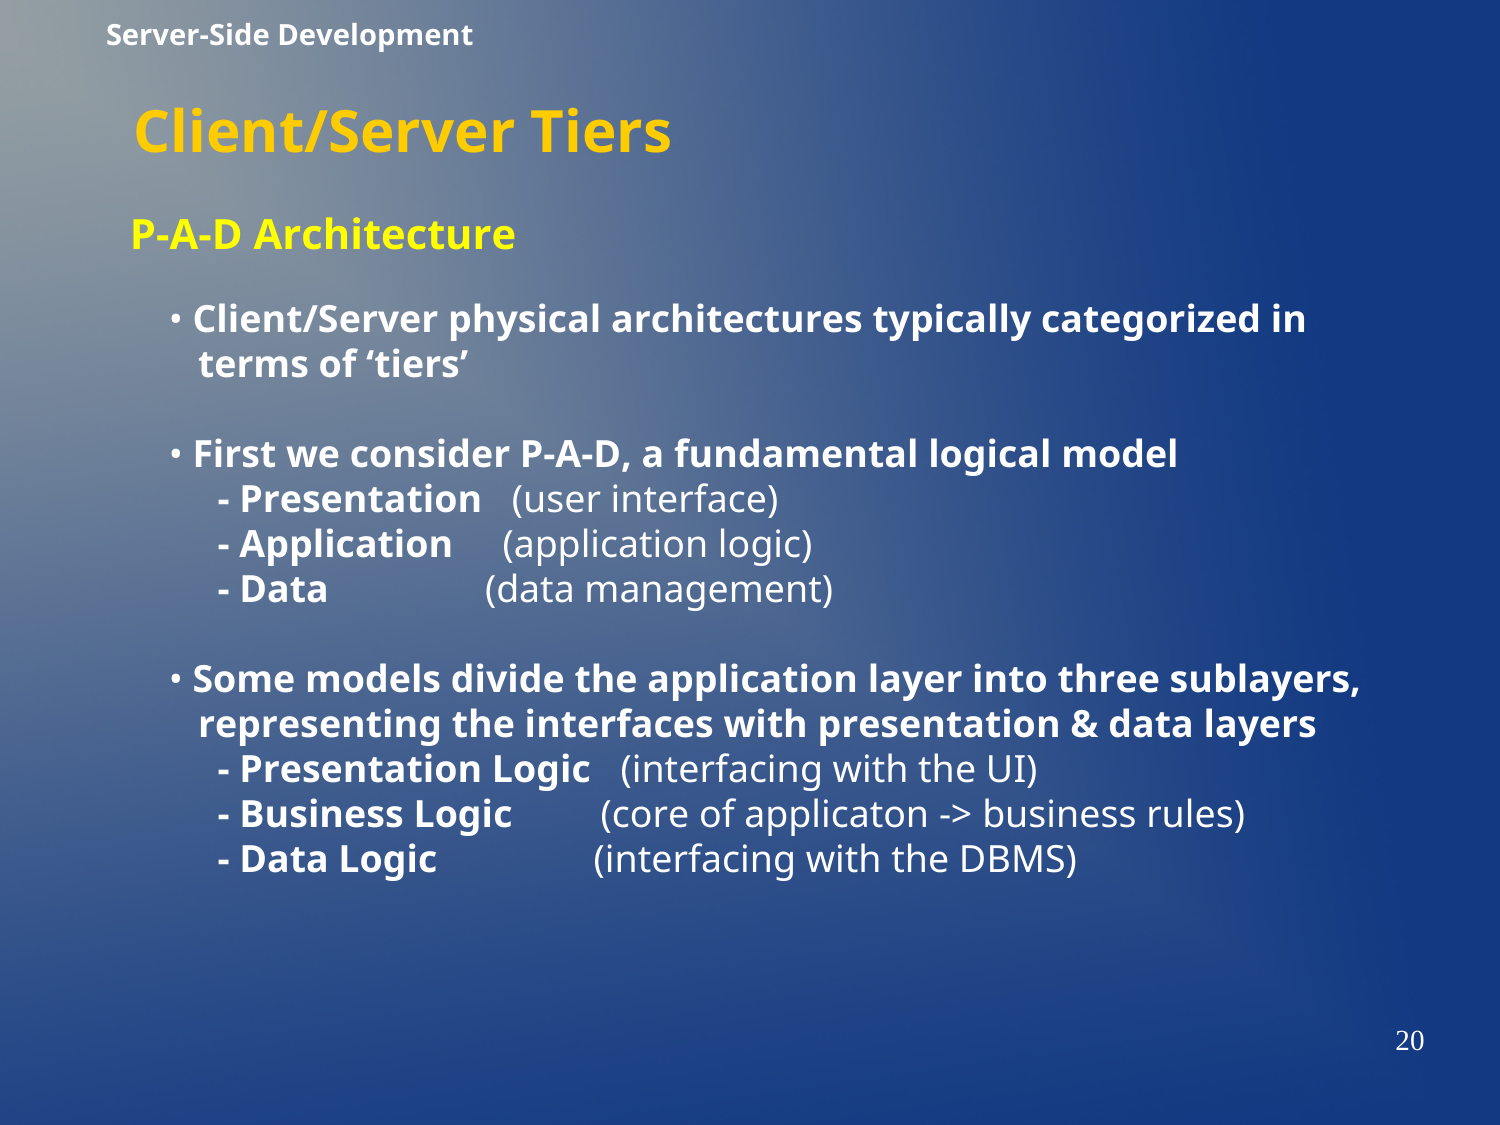

Server-Side Development
Client/Server Tiers
P-A-D Architecture
 Client/Server physical architectures typically categorized in
 terms of ‘tiers’
 First we consider P-A-D, a fundamental logical model
 - Presentation (user interface)
 - Application (application logic)
 - Data (data management)
 Some models divide the application layer into three sublayers,
 representing the interfaces with presentation & data layers
 - Presentation Logic (interfacing with the UI)
 - Business Logic (core of applicaton -> business rules)
 - Data Logic (interfacing with the DBMS)
20